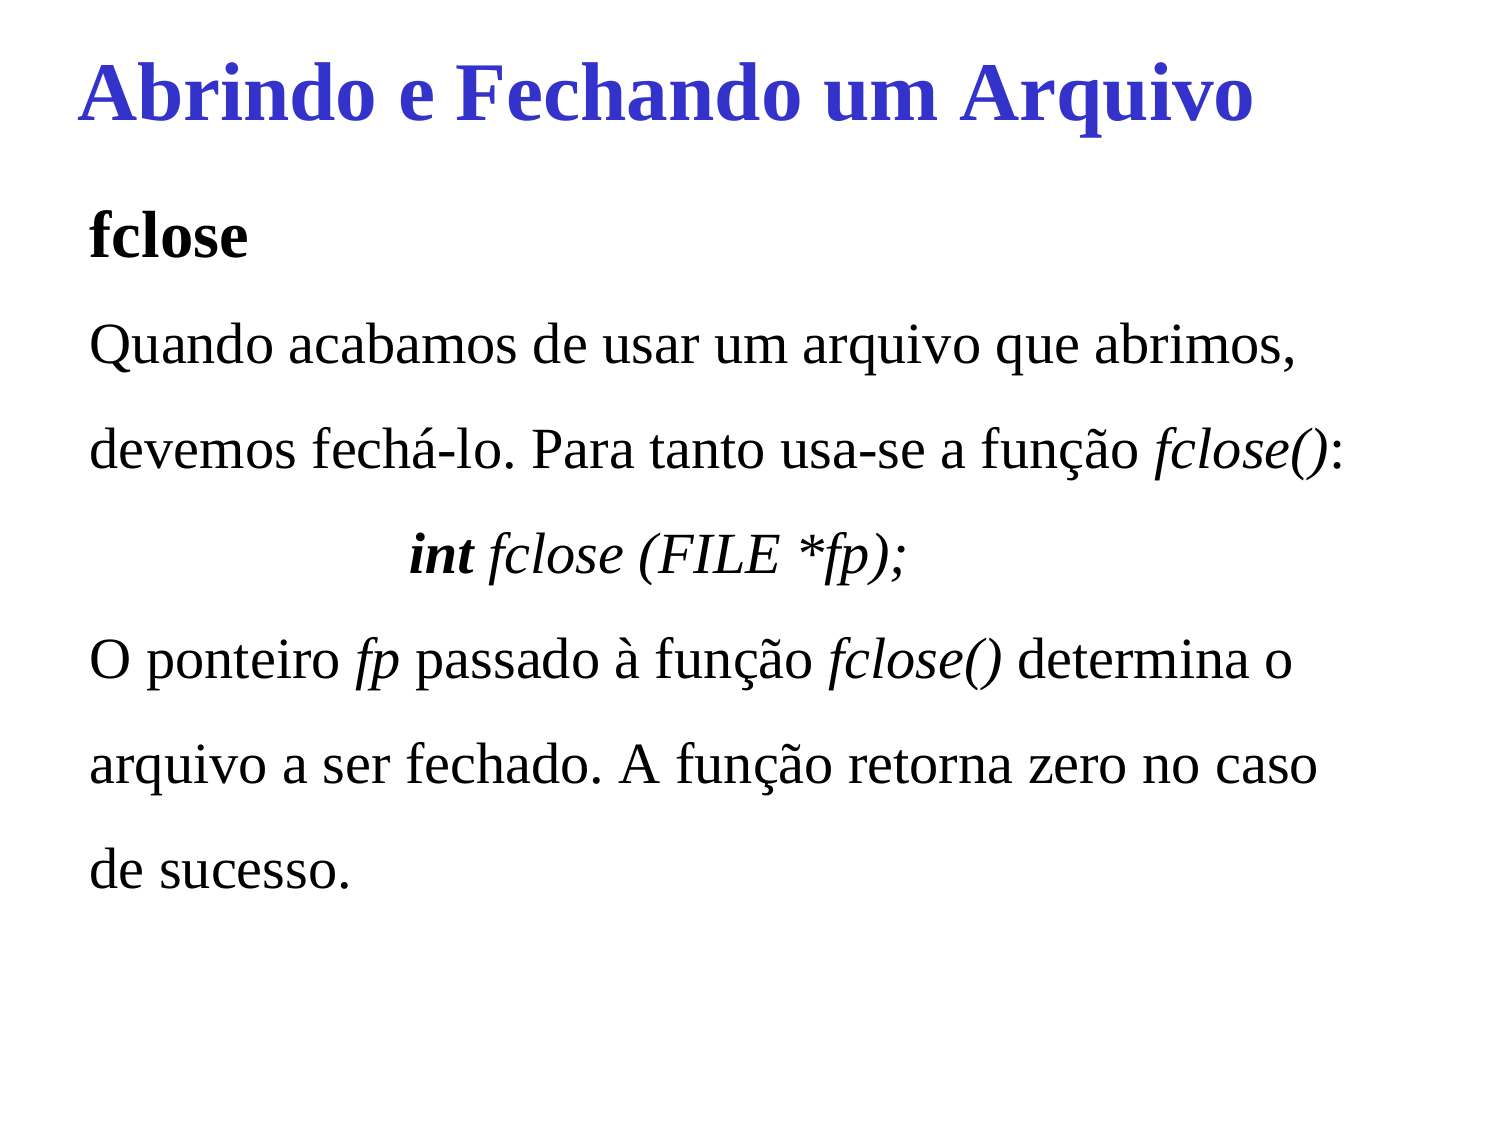

Abrindo e Fechando um Arquivo
fclose
Quando acabamos de usar um arquivo que abrimos,
devemos fechá-lo. Para tanto usa-se a função fclose():
 int fclose (FILE *fp);
O ponteiro fp passado à função fclose() determina o
arquivo a ser fechado. A função retorna zero no caso
de sucesso.